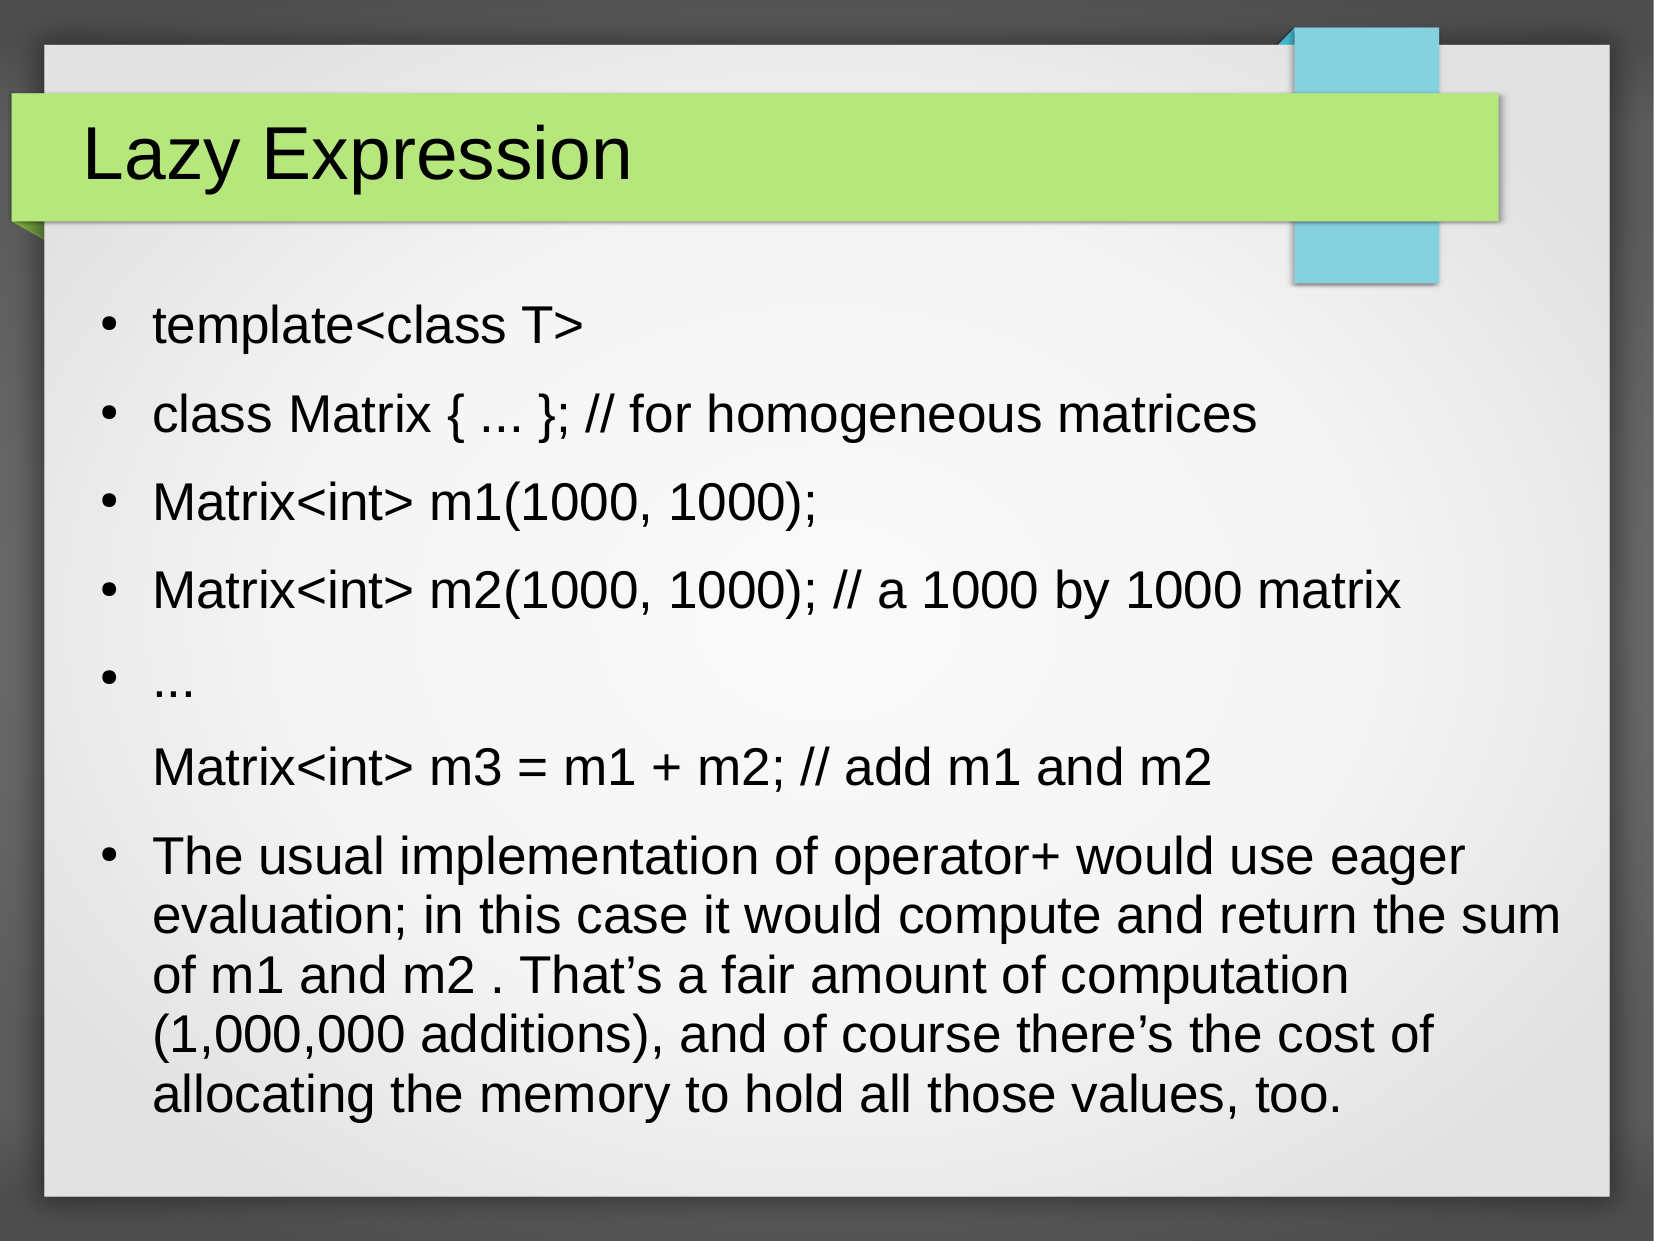

# Lazy Expression
template<class T>
class Matrix { ... }; // for homogeneous matrices
Matrix<int> m1(1000, 1000);
Matrix<int> m2(1000, 1000); // a 1000 by 1000 matrix
...
Matrix<int> m3 = m1 + m2; // add m1 and m2
The usual implementation of operator+ would use eager evaluation; in this case it would compute and return the sum of m1 and m2 . That’s a fair amount of computation (1,000,000 additions), and of course there’s the cost of allocating the memory to hold all those values, too.